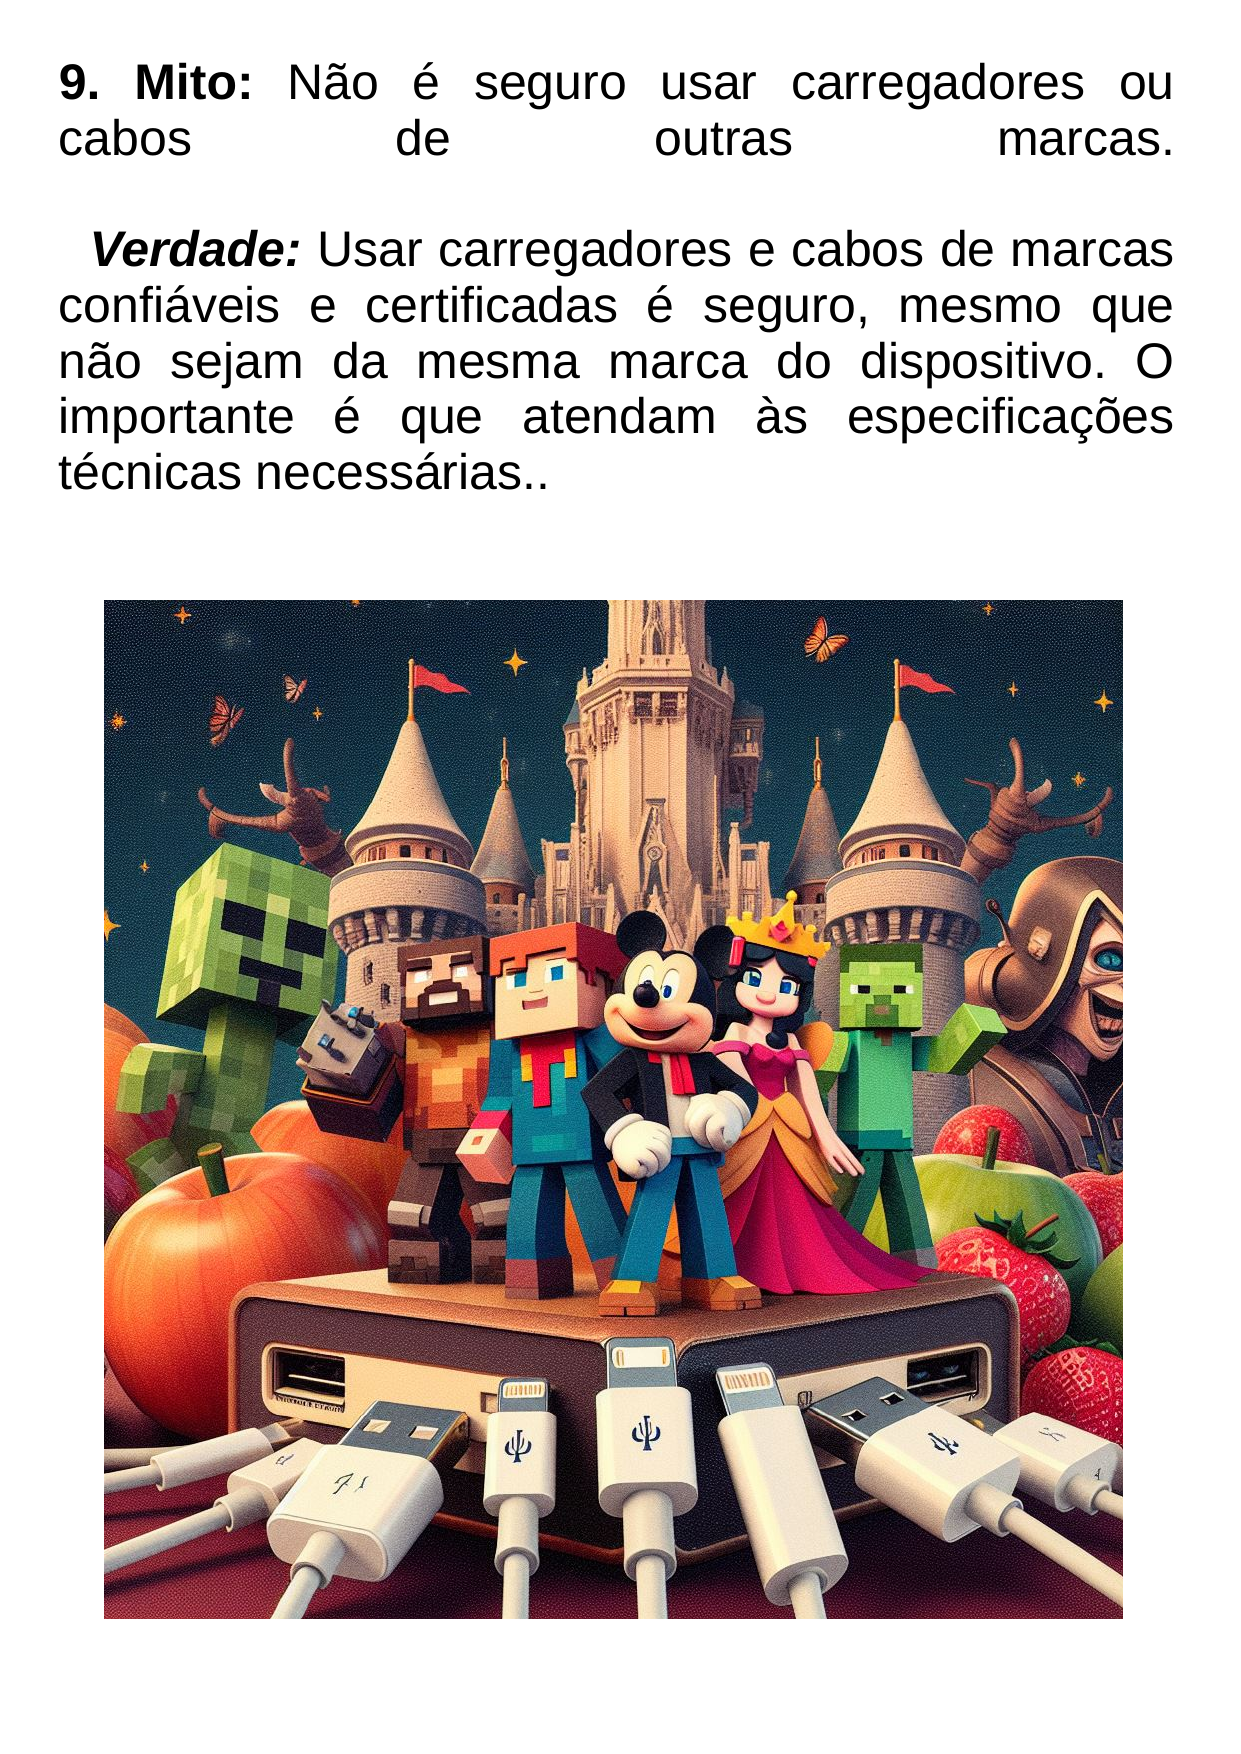

# 9. Mito: Não é seguro usar carregadores ou cabos de outras marcas. Verdade: Usar carregadores e cabos de marcas confiáveis e certificadas é seguro, mesmo que não sejam da mesma marca do dispositivo. O importante é que atendam às especificações técnicas necessárias..